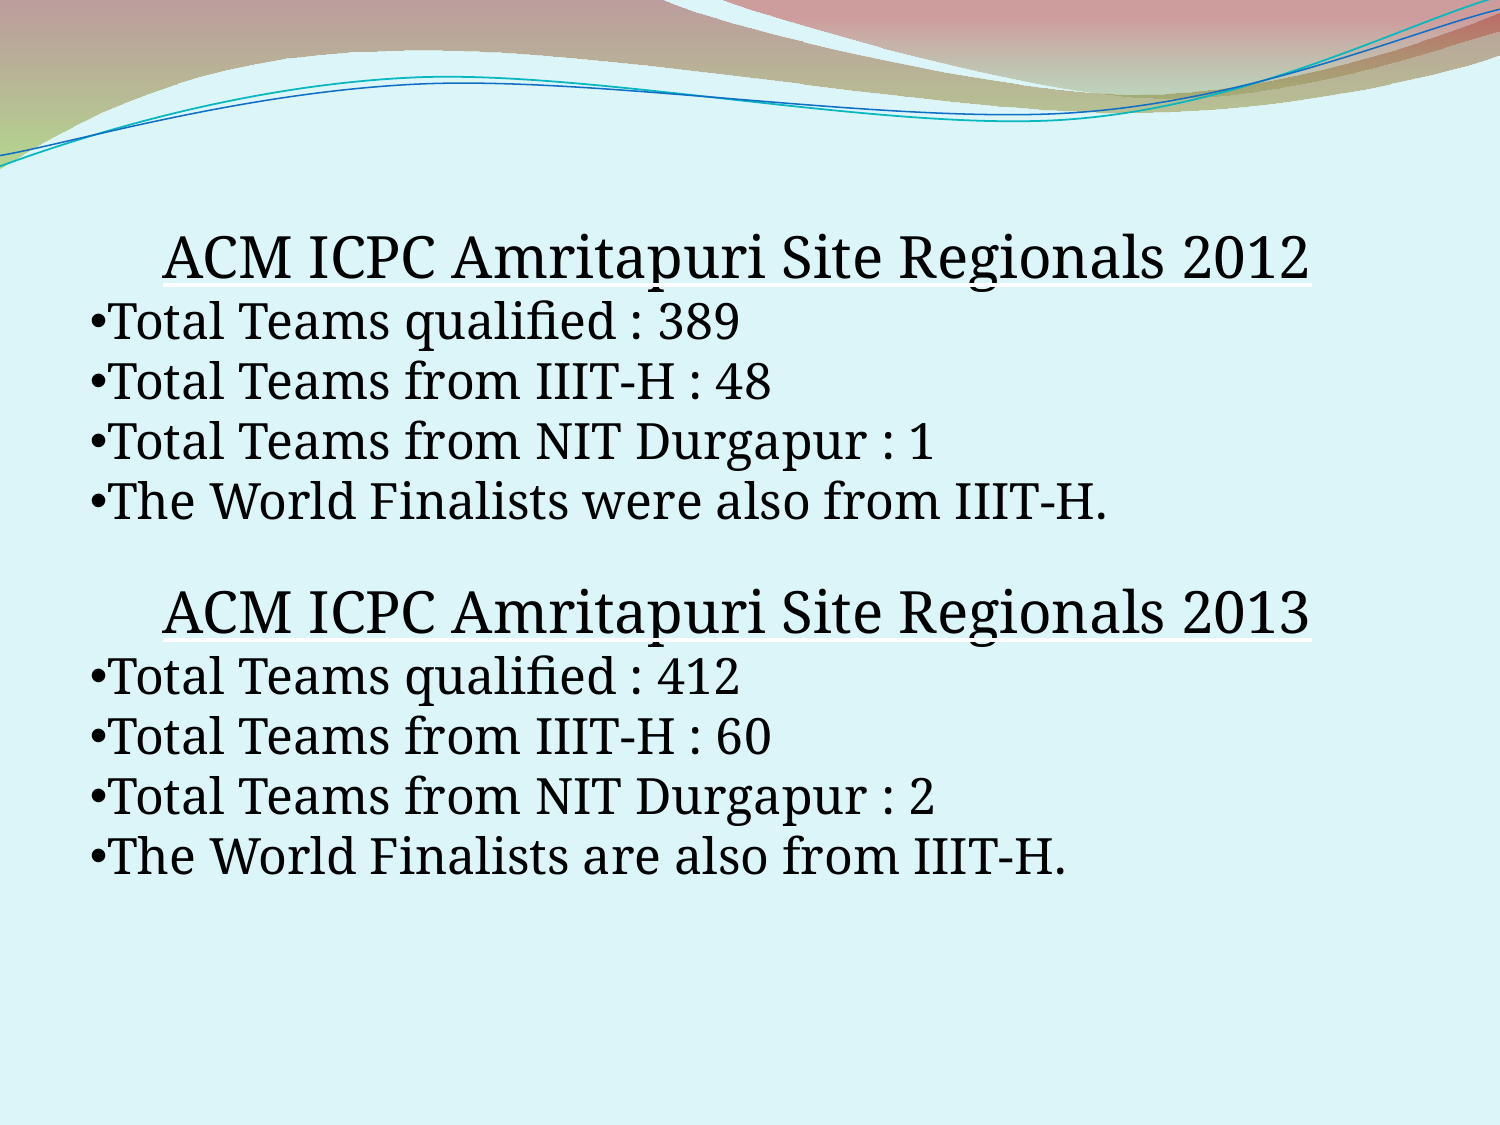

ACM ICPC Amritapuri Site Regionals 2012
Total Teams qualified : 389
Total Teams from IIIT-H : 48
Total Teams from NIT Durgapur : 1
The World Finalists were also from IIIT-H.
ACM ICPC Amritapuri Site Regionals 2013
Total Teams qualified : 412
Total Teams from IIIT-H : 60
Total Teams from NIT Durgapur : 2
The World Finalists are also from IIIT-H.